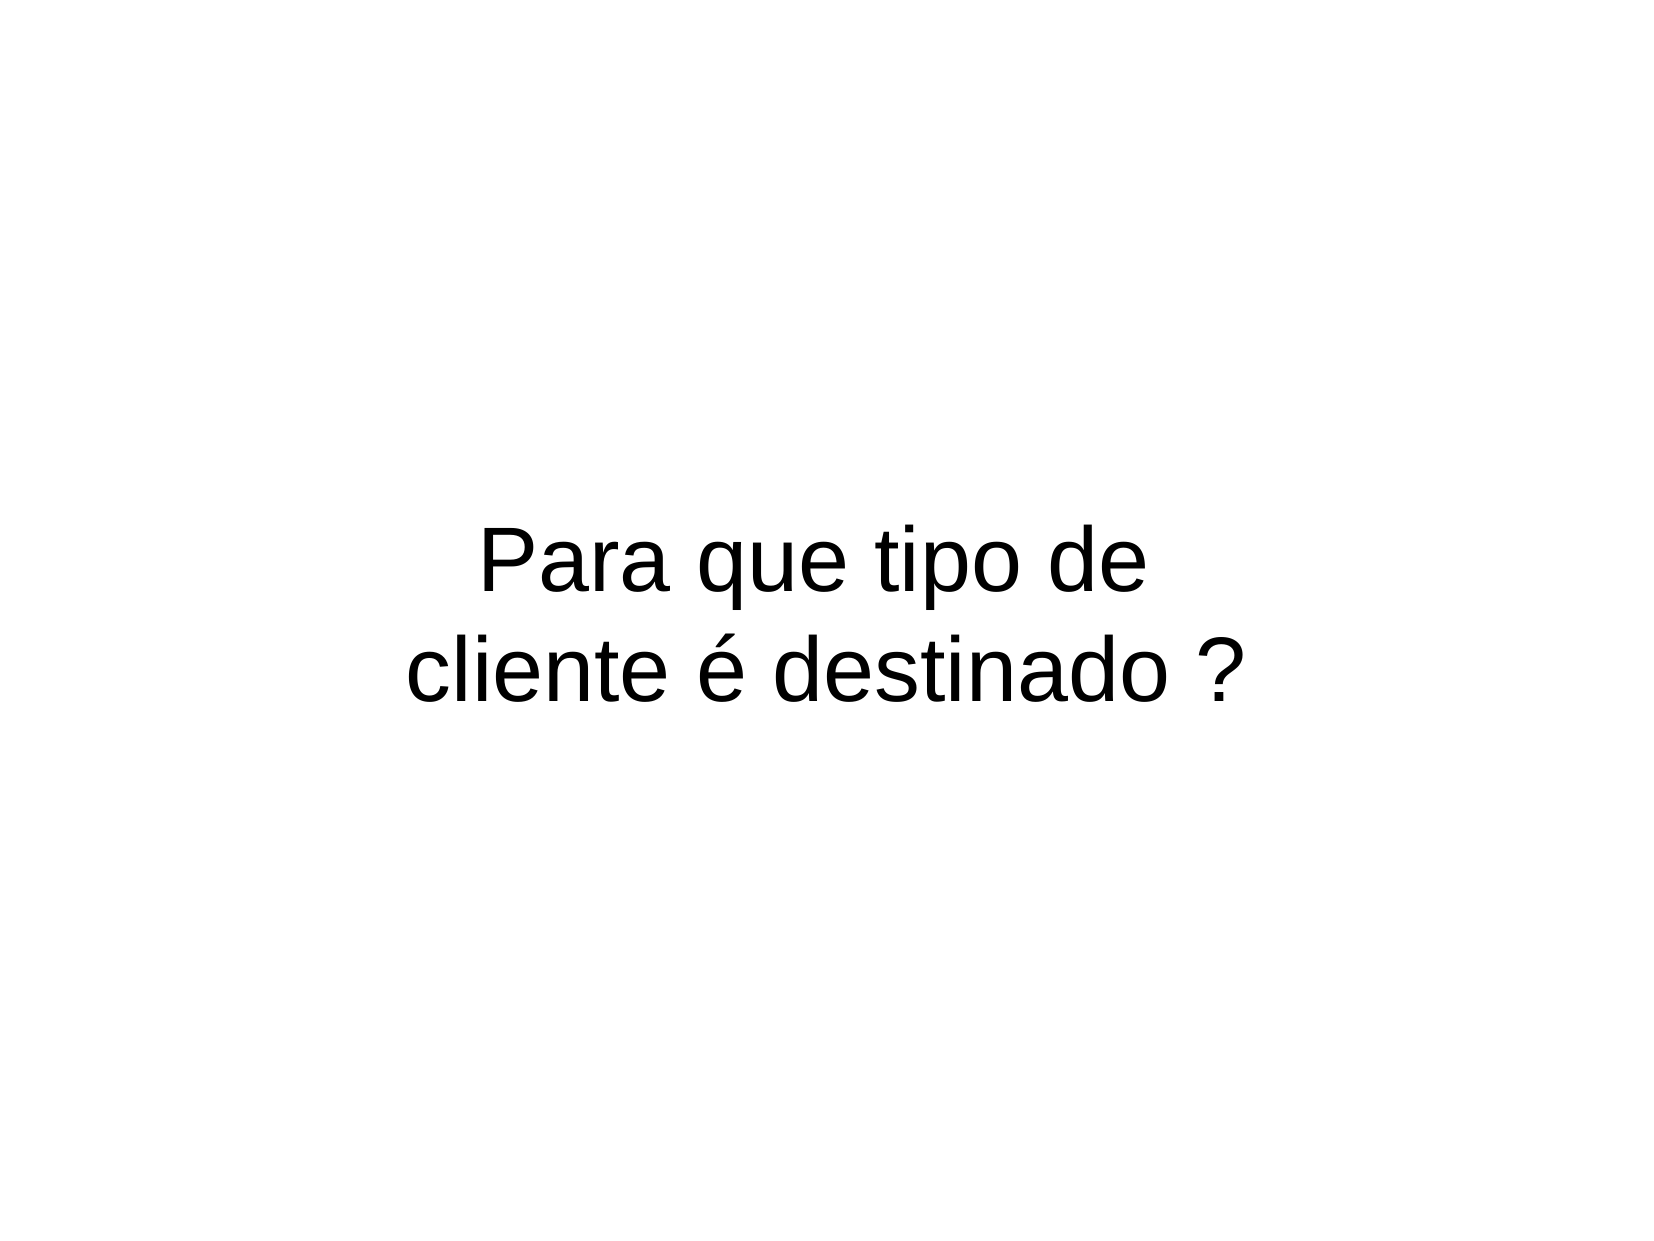

# Para que tipo de cliente é destinado ?